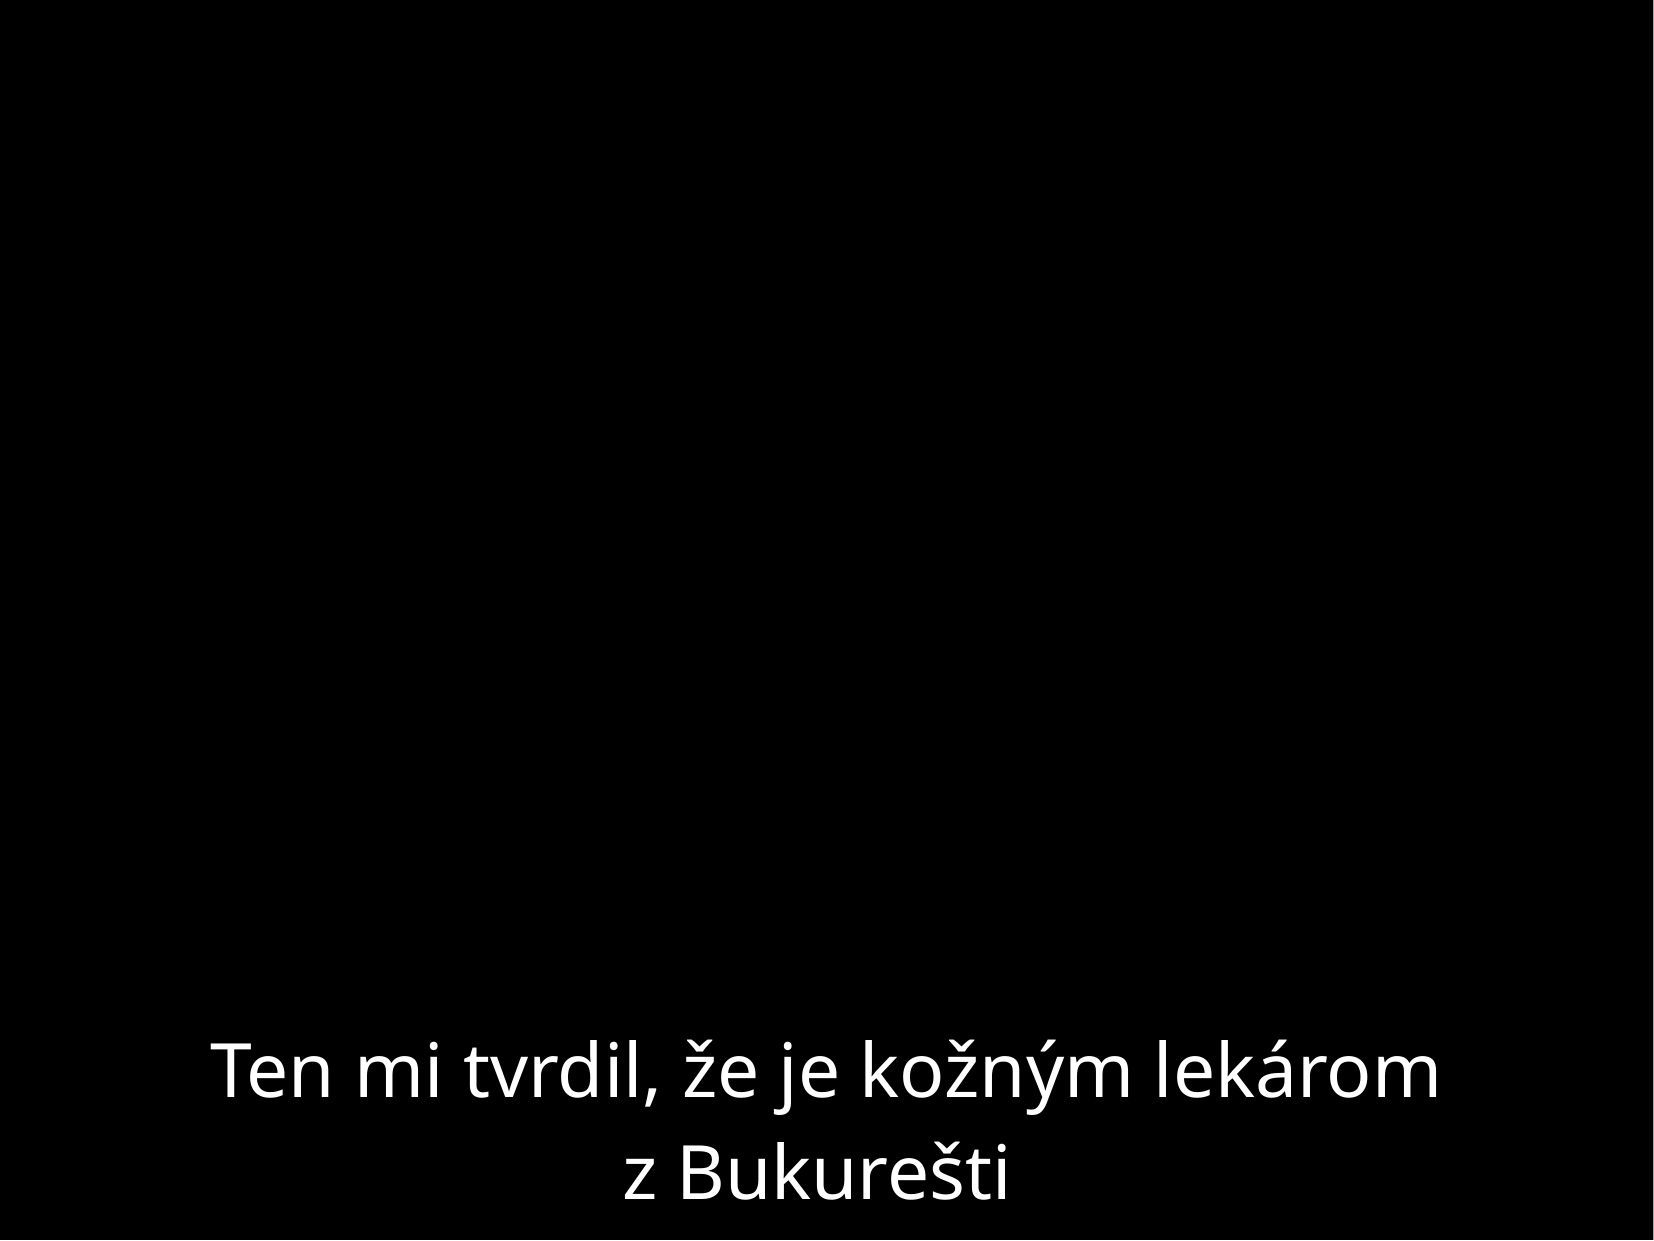

# Ten mi tvrdil, že je kožným lekárom z Bukurešti